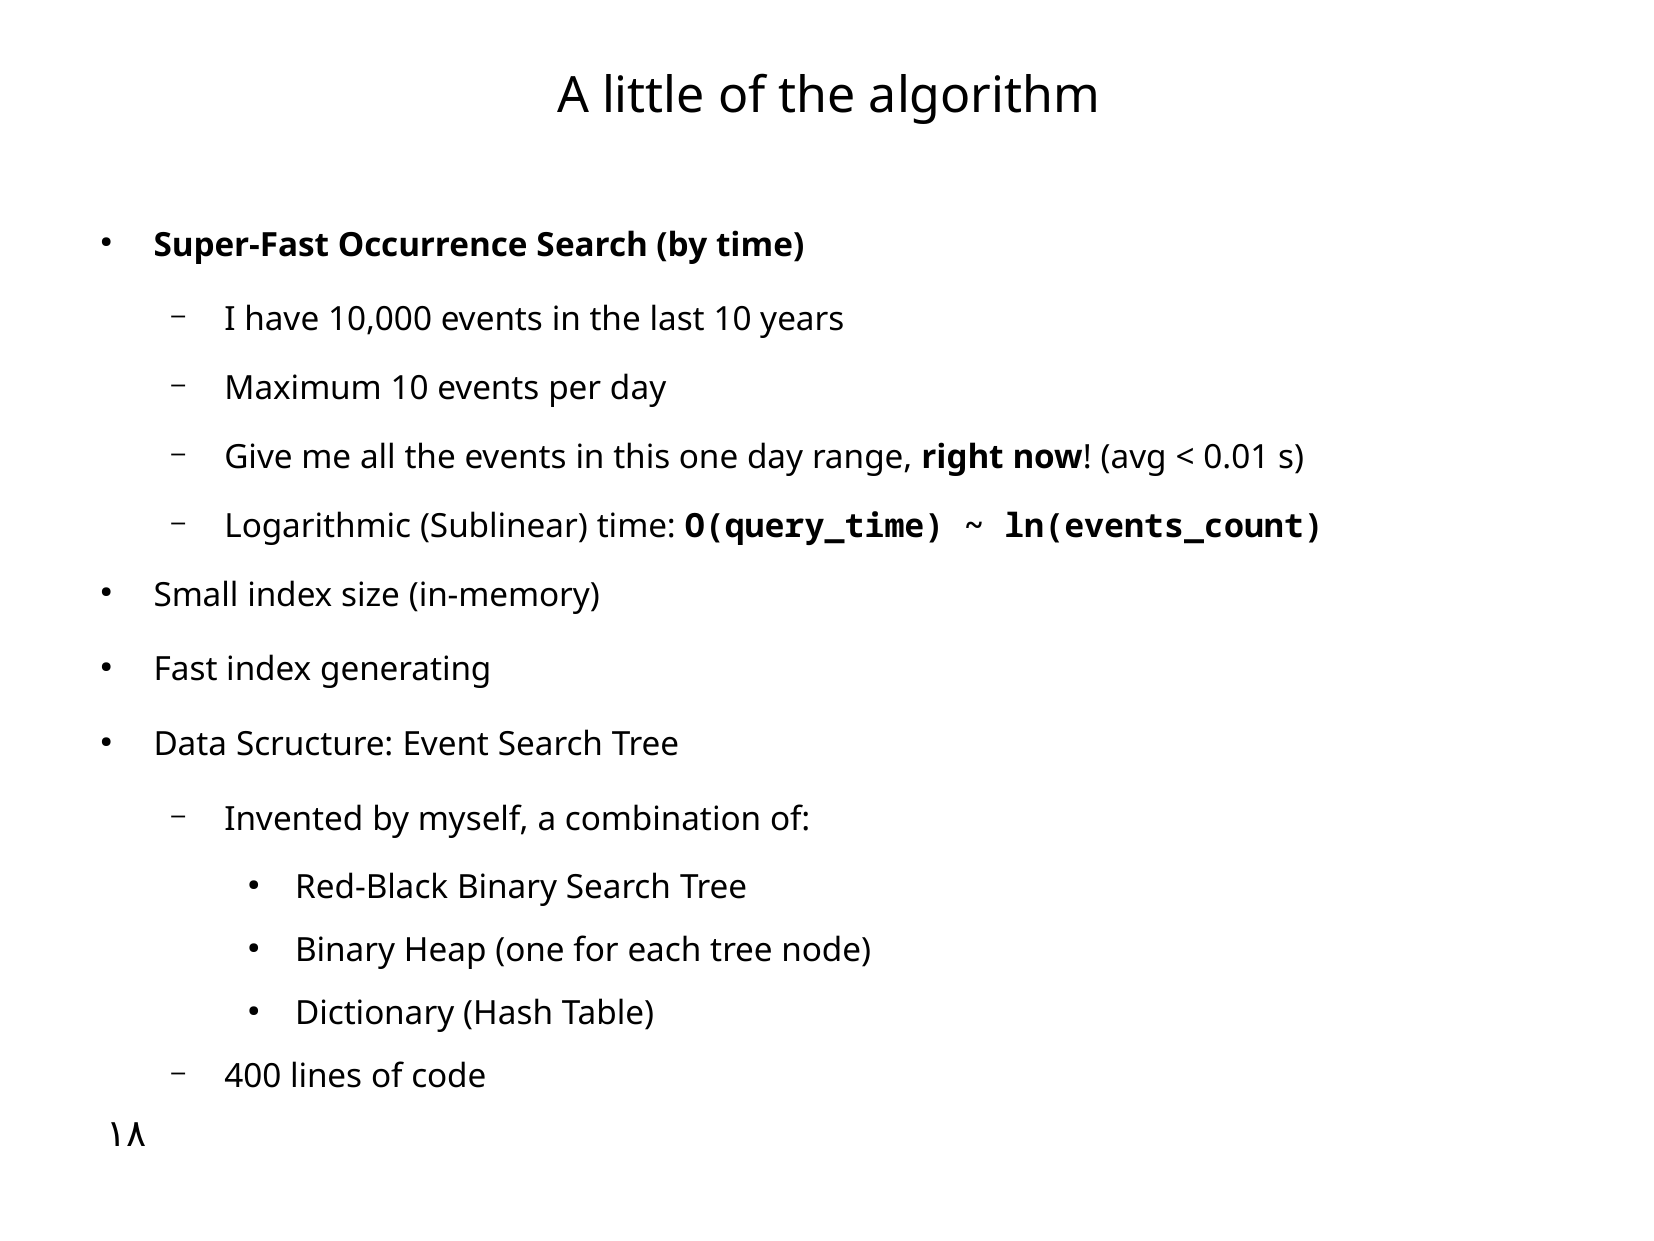

A little of the algorithm
# Super-Fast Occurrence Search (by time)
I have 10,000 events in the last 10 years
Maximum 10 events per day
Give me all the events in this one day range, right now! (avg < 0.01 s)
Logarithmic (Sublinear) time: O(query_time) ~ ln(events_count)
Small index size (in-memory)
Fast index generating
Data Scructure: Event Search Tree
Invented by myself, a combination of:
Red-Black Binary Search Tree
Binary Heap (one for each tree node)
Dictionary (Hash Table)
400 lines of code
۱۸